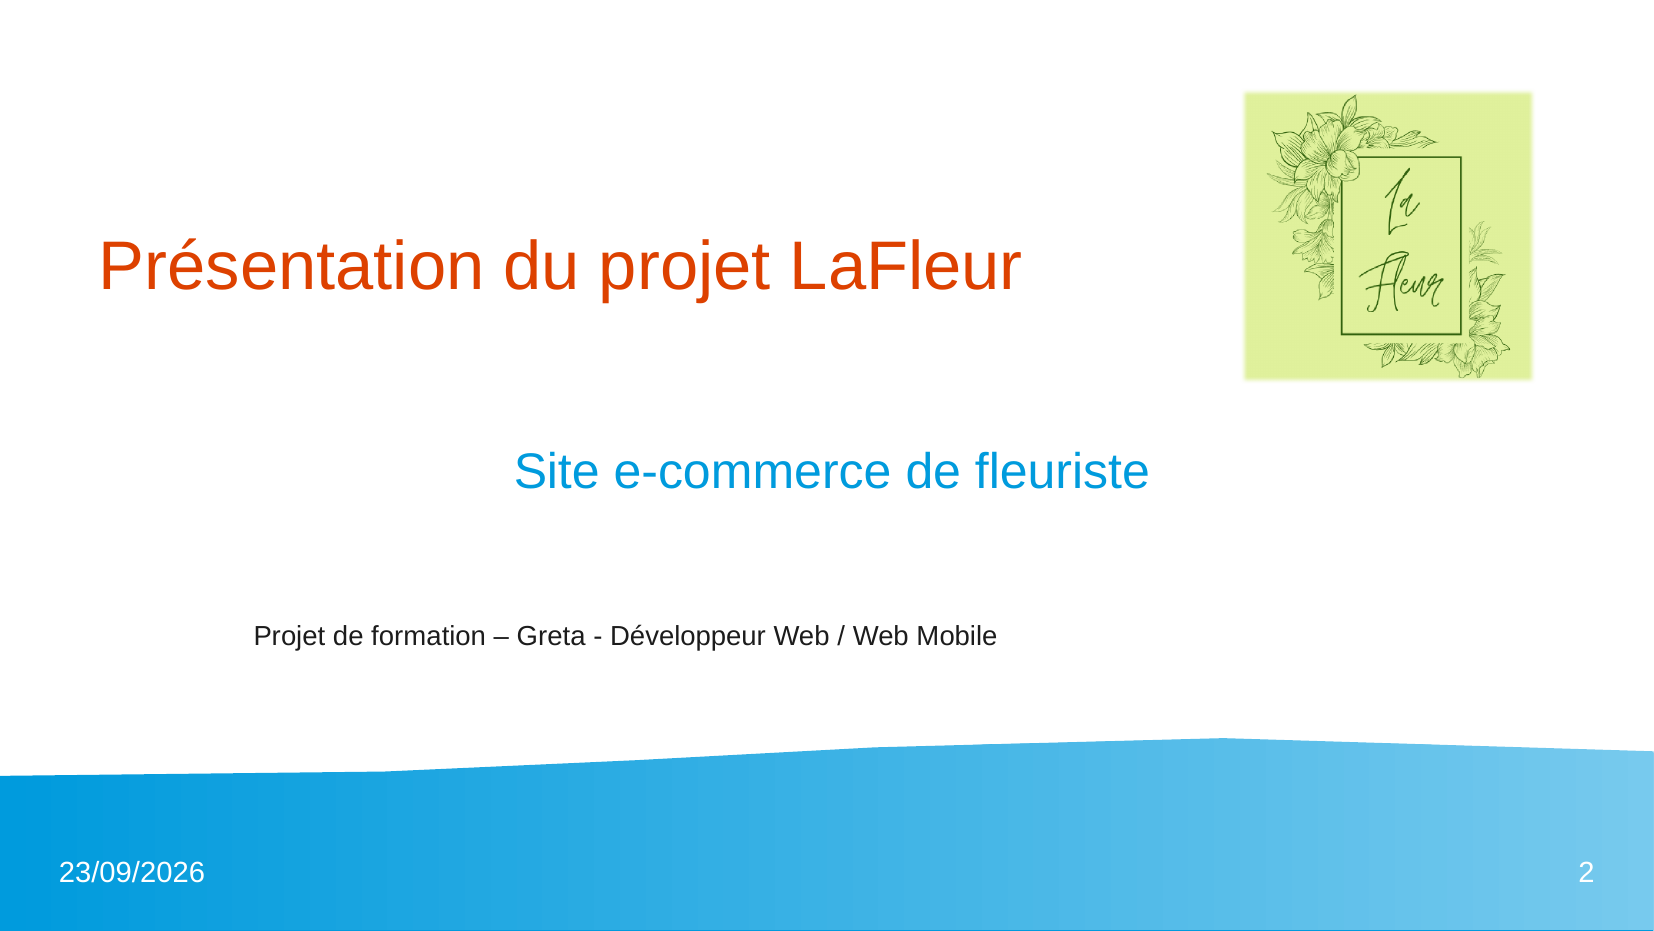

# Présentation du projet LaFleur
Site e-commerce de fleuriste
Projet de formation – Greta - Développeur Web / Web Mobile